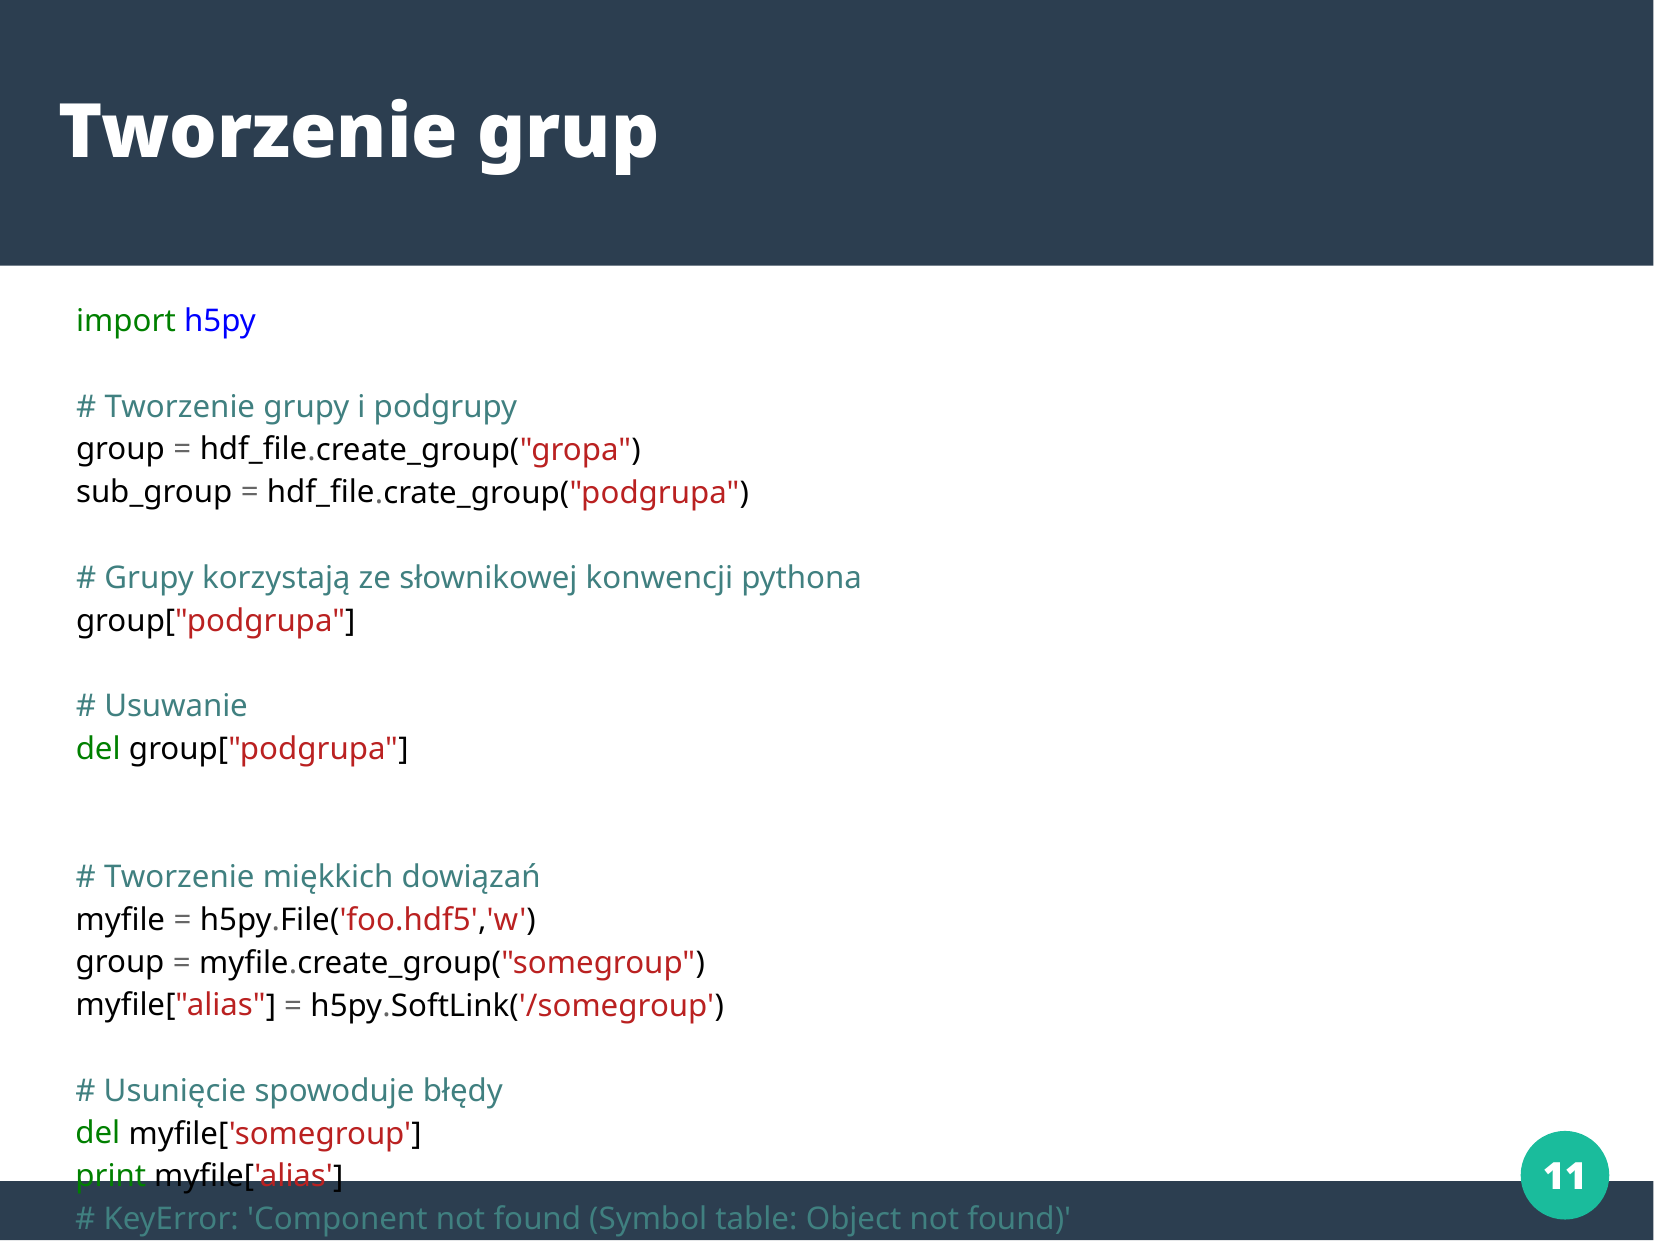

# Tworzenie grup
import h5py
# Tworzenie grupy i podgrupy
group = hdf_file.create_group("gropa")
sub_group = hdf_file.crate_group("podgrupa")
# Grupy korzystają ze słownikowej konwencji pythona
group["podgrupa"]
# Usuwanie
del group["podgrupa"]
# Tworzenie miękkich dowiązań
myfile = h5py.File('foo.hdf5','w')
group = myfile.create_group("somegroup")
myfile["alias"] = h5py.SoftLink('/somegroup')
# Usunięcie spowoduje błędy
del myfile['somegroup']
print myfile['alias']
# KeyError: 'Component not found (Symbol table: Object not found)'
11